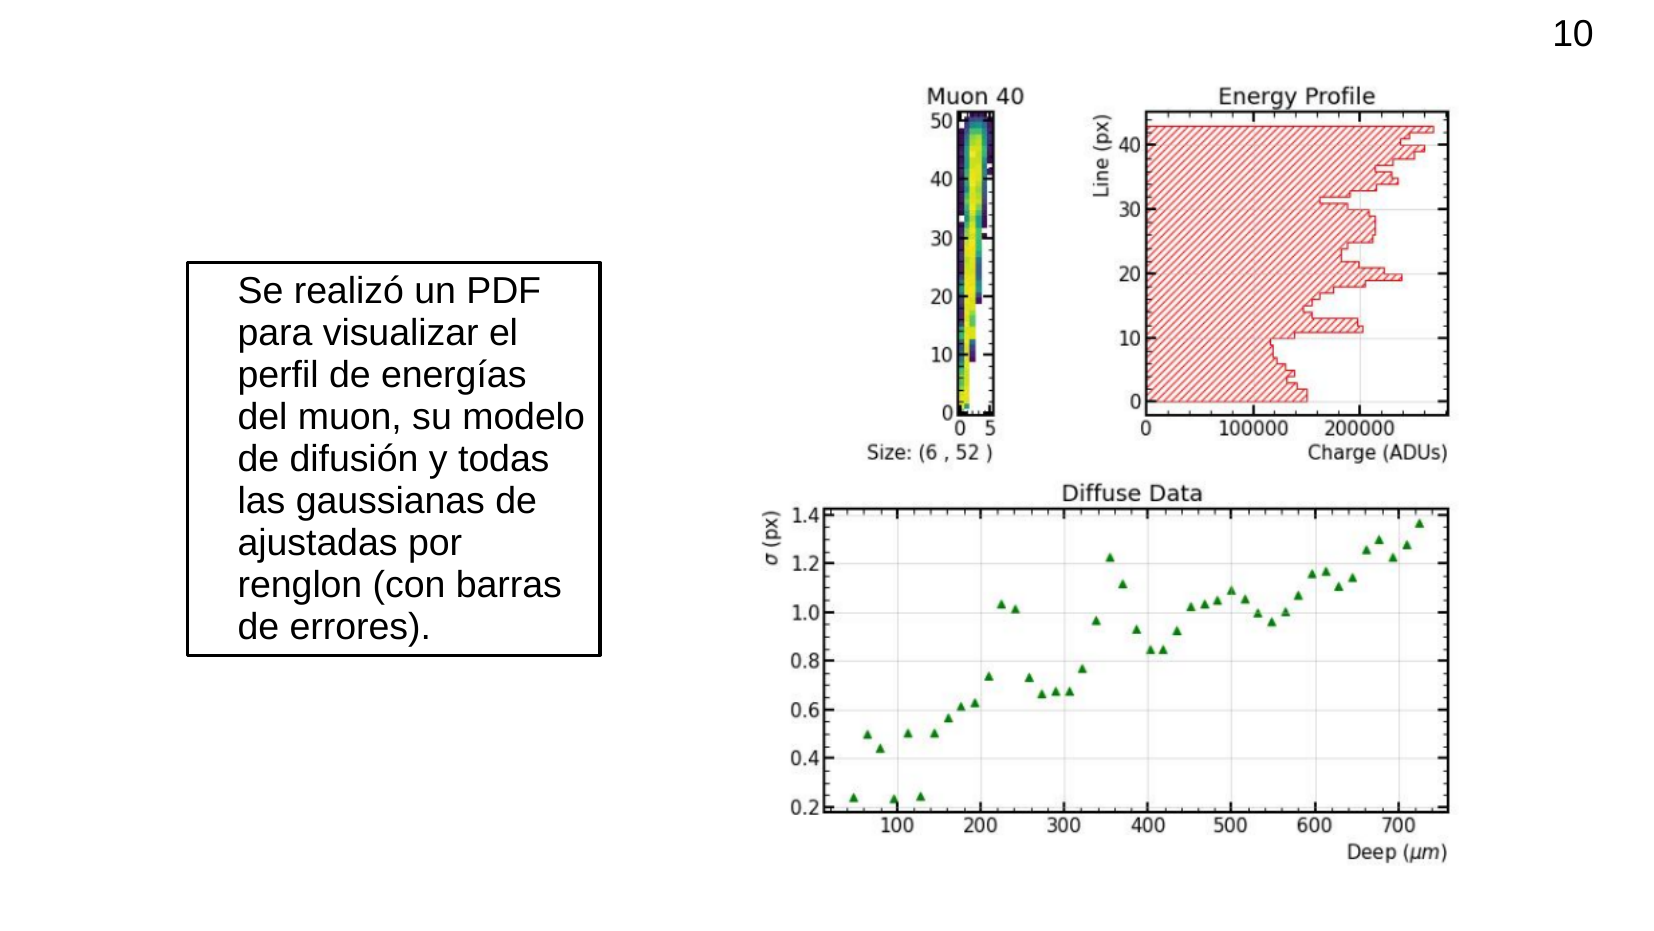

Se realizó un PDF para visualizar el perfil de energías del muon, su modelo de difusión y todas las gaussianas de ajustadas por renglon (con barras de errores).